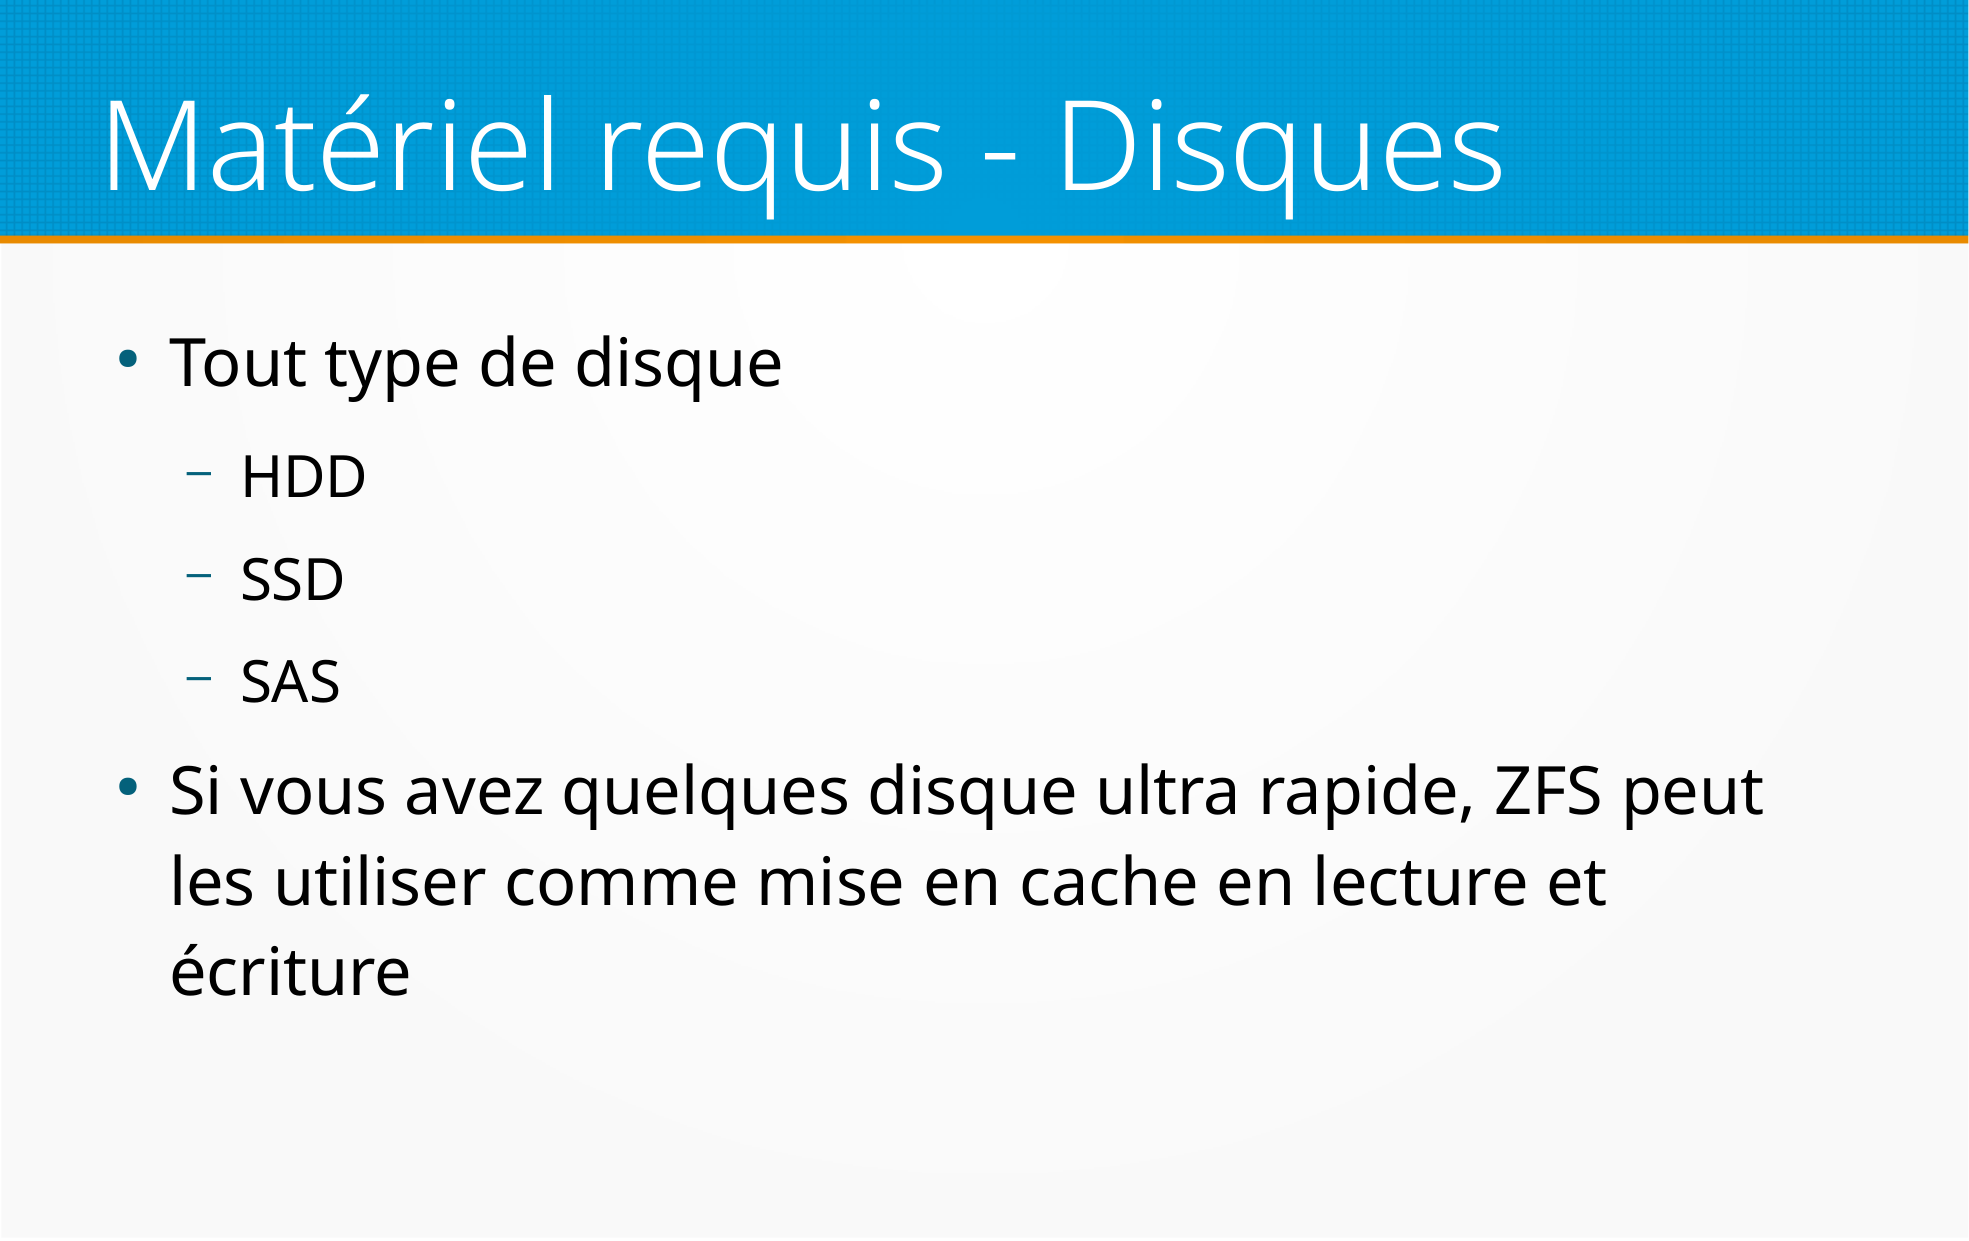

# Matériel requis - Disques
Tout type de disque
HDD
SSD
SAS
Si vous avez quelques disque ultra rapide, ZFS peut les utiliser comme mise en cache en lecture et écriture